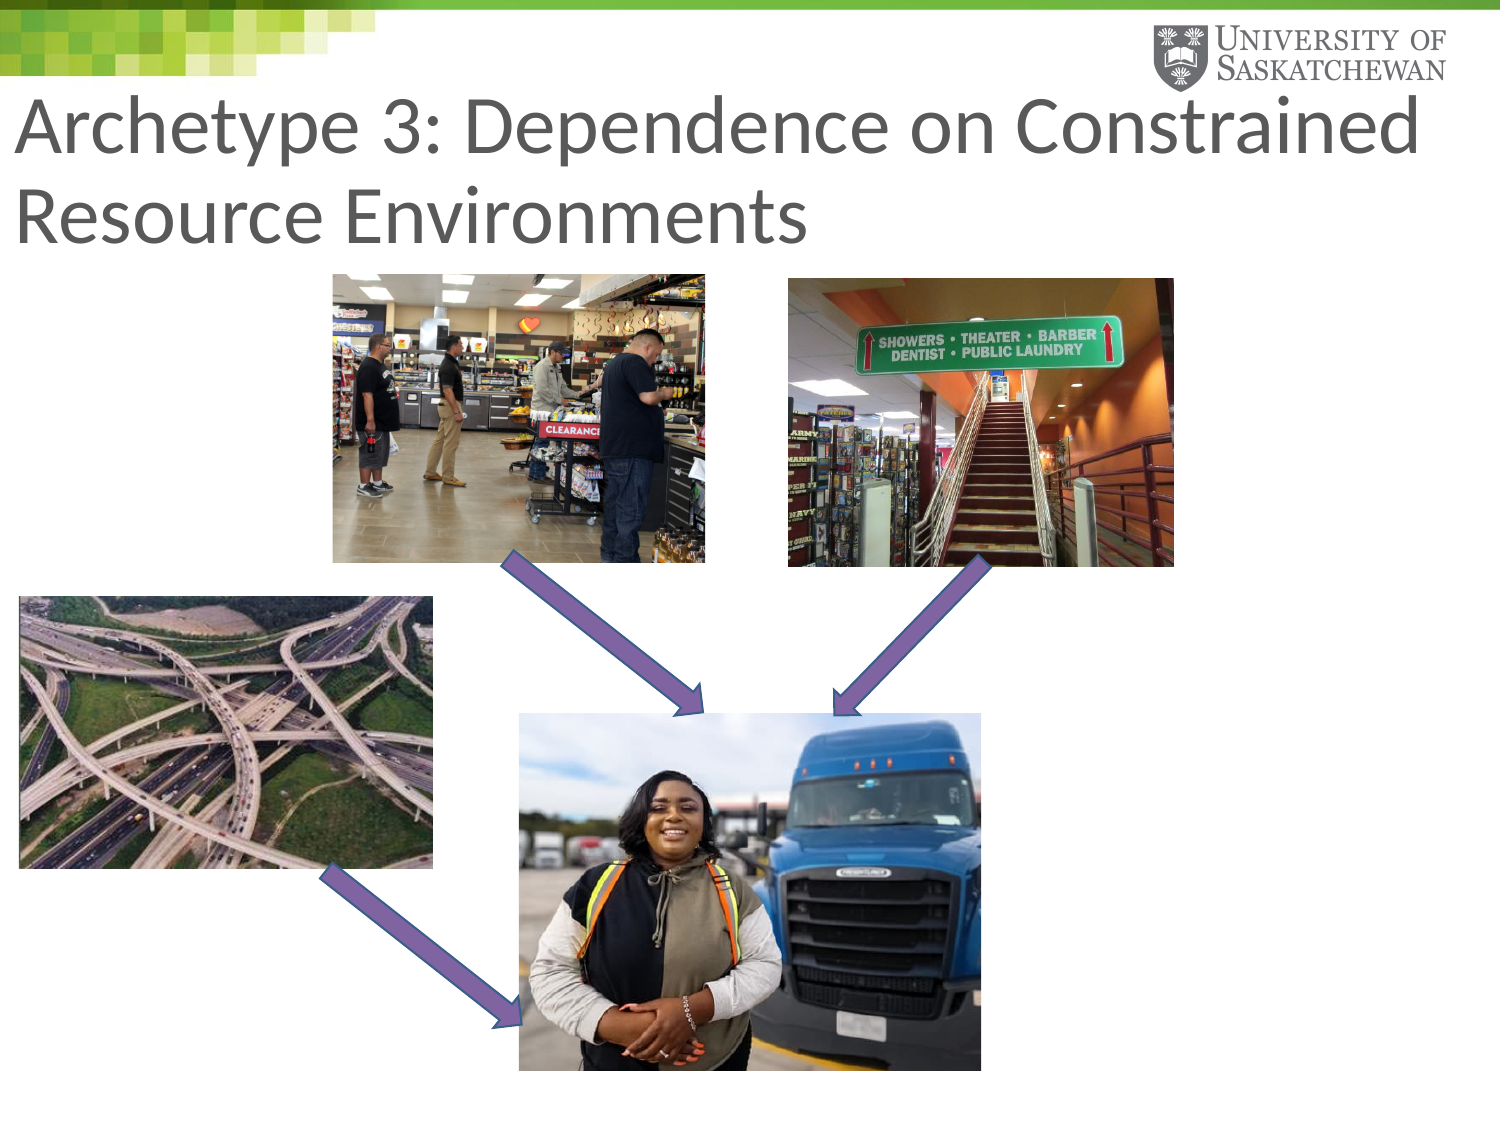

# Archetype 3: Dependence on Constrained Resource Environments